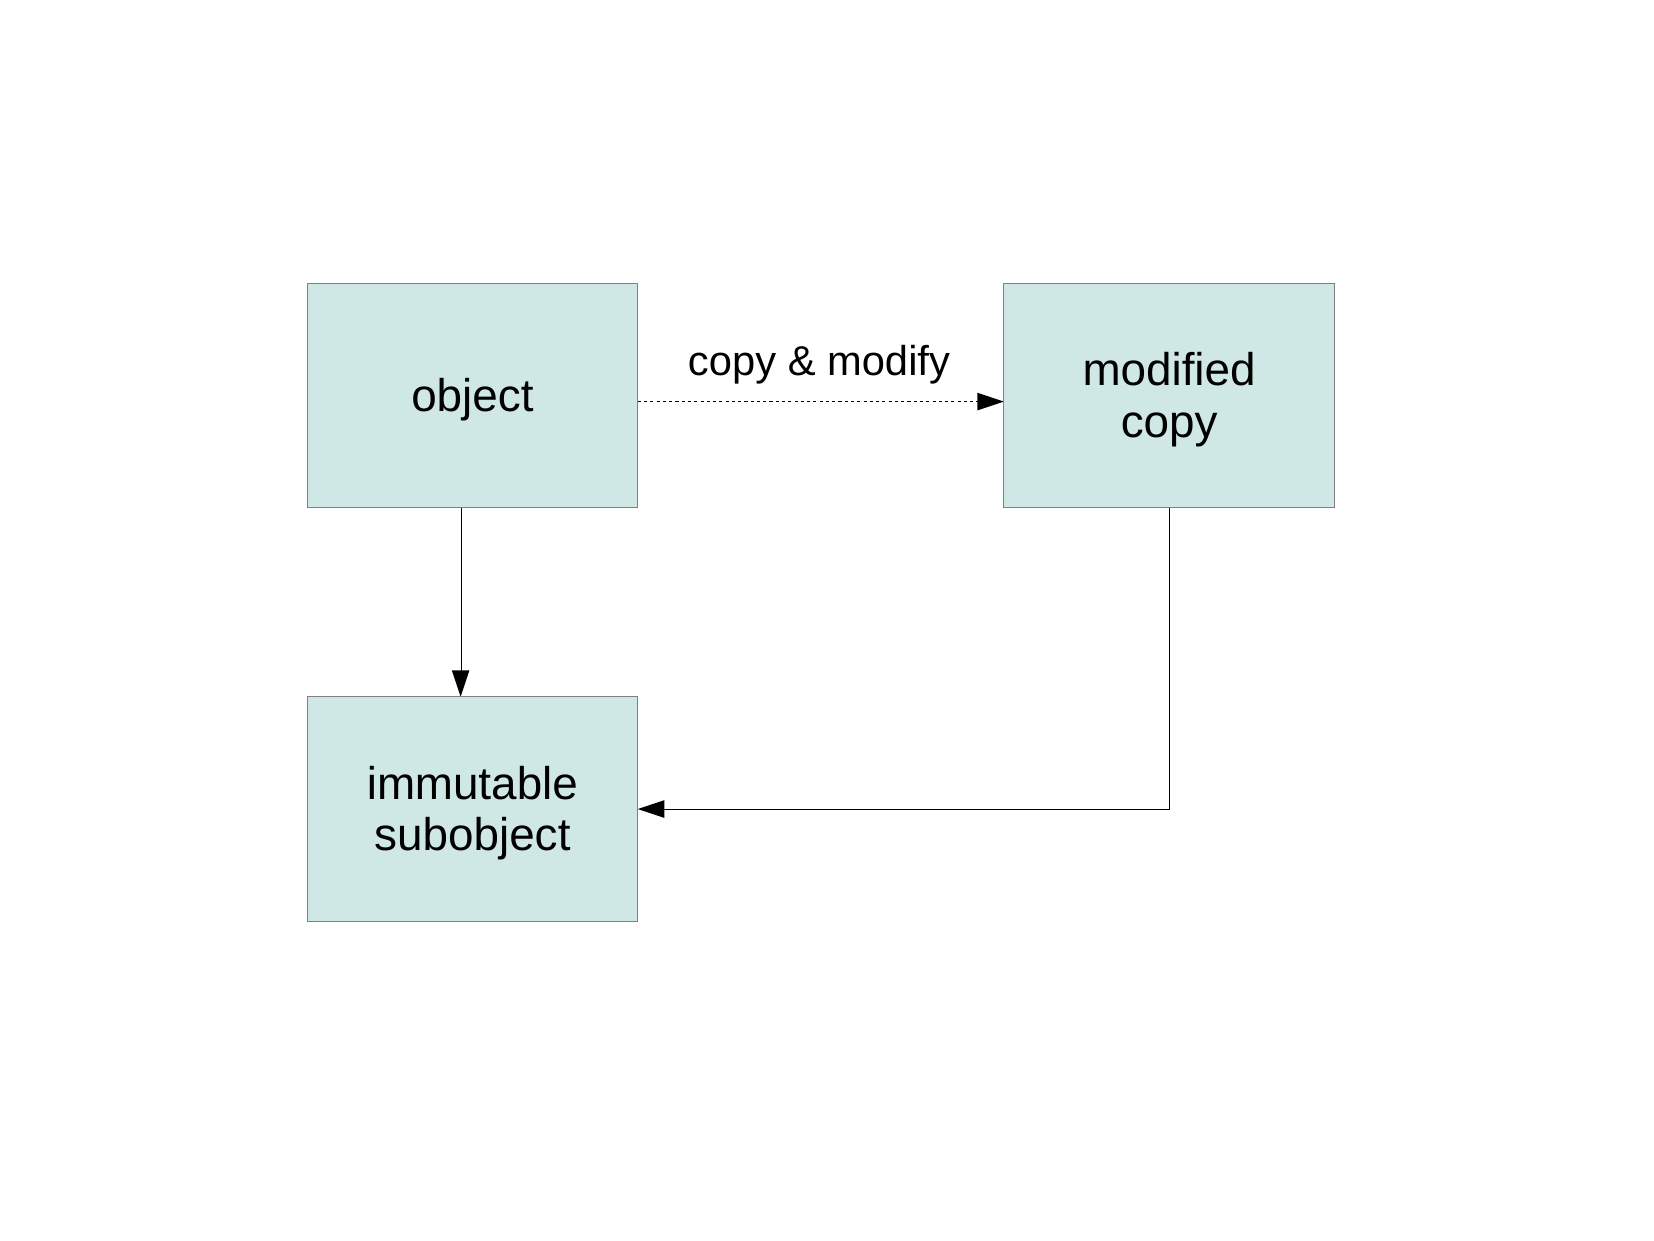

object
modified
copy
copy & modify
immutable
subobject